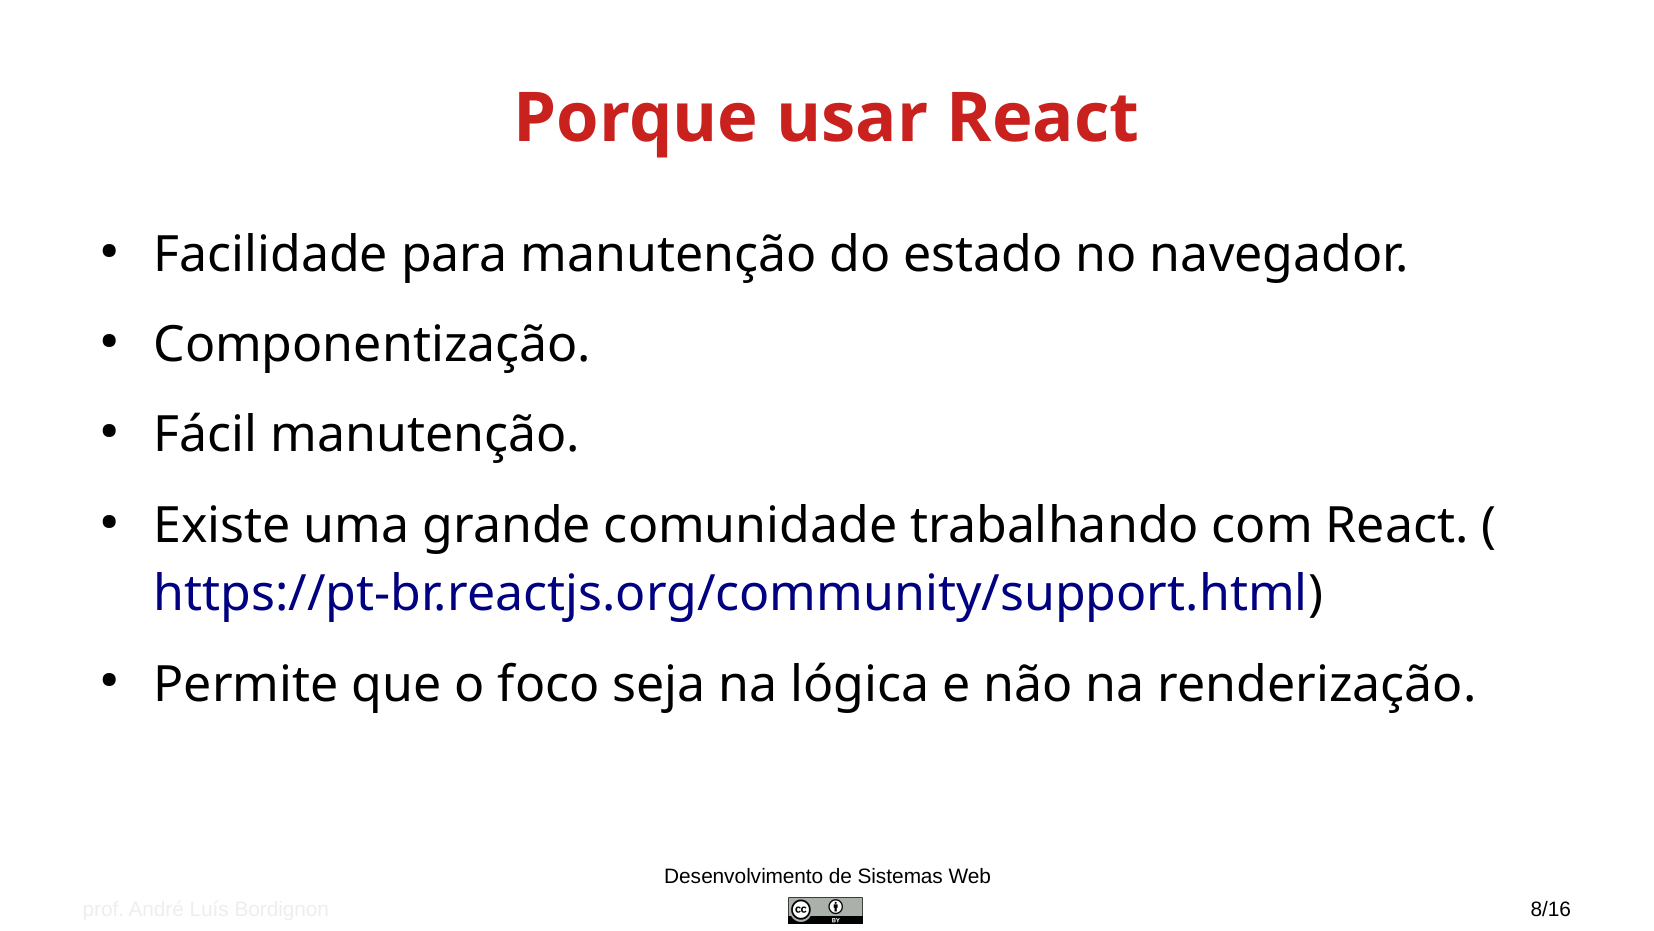

# Porque usar React
Facilidade para manutenção do estado no navegador.
Componentização.
Fácil manutenção.
Existe uma grande comunidade trabalhando com React. (https://pt-br.reactjs.org/community/support.html)
Permite que o foco seja na lógica e não na renderização.
Desenvolvimento de Sistemas Web
prof. André Luís Bordignon
8